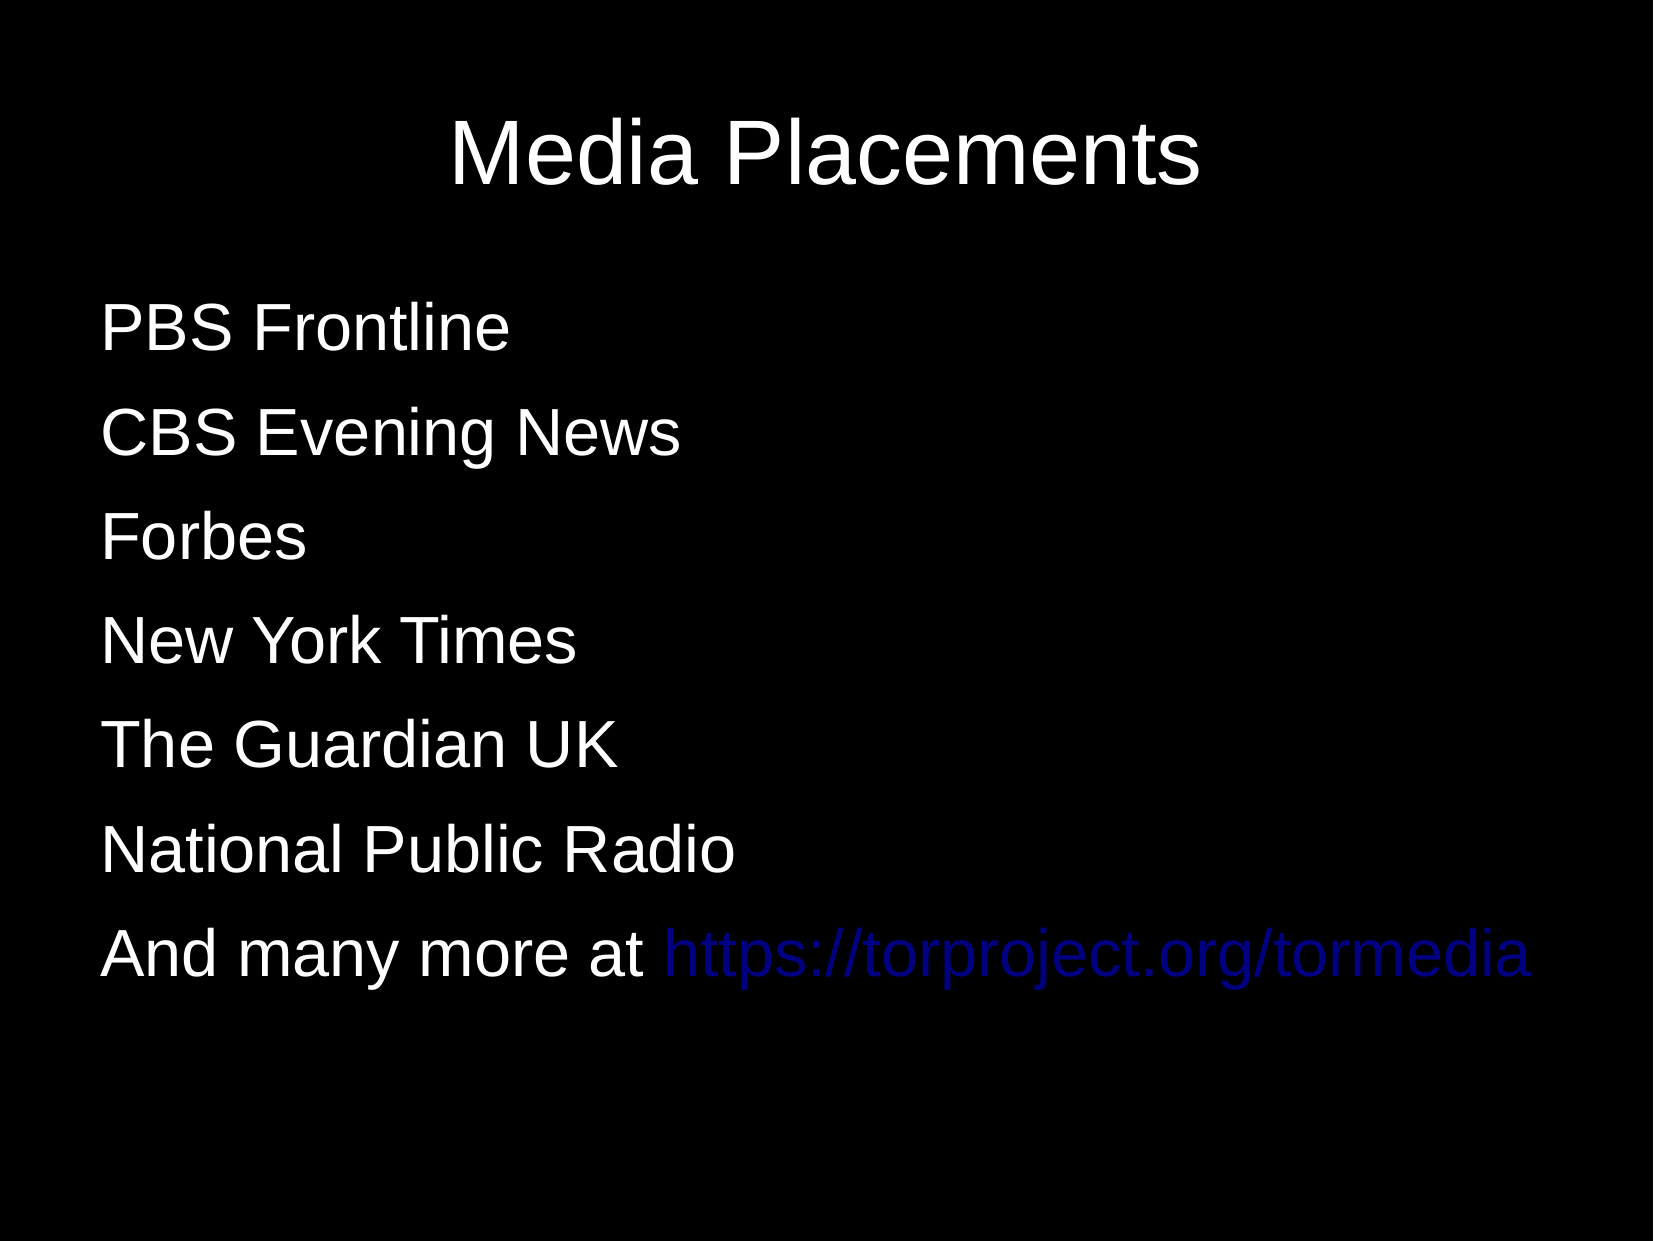

# Media Placements
PBS Frontline
CBS Evening News
Forbes
New York Times
The Guardian UK
National Public Radio
And many more at https://torproject.org/tormedia